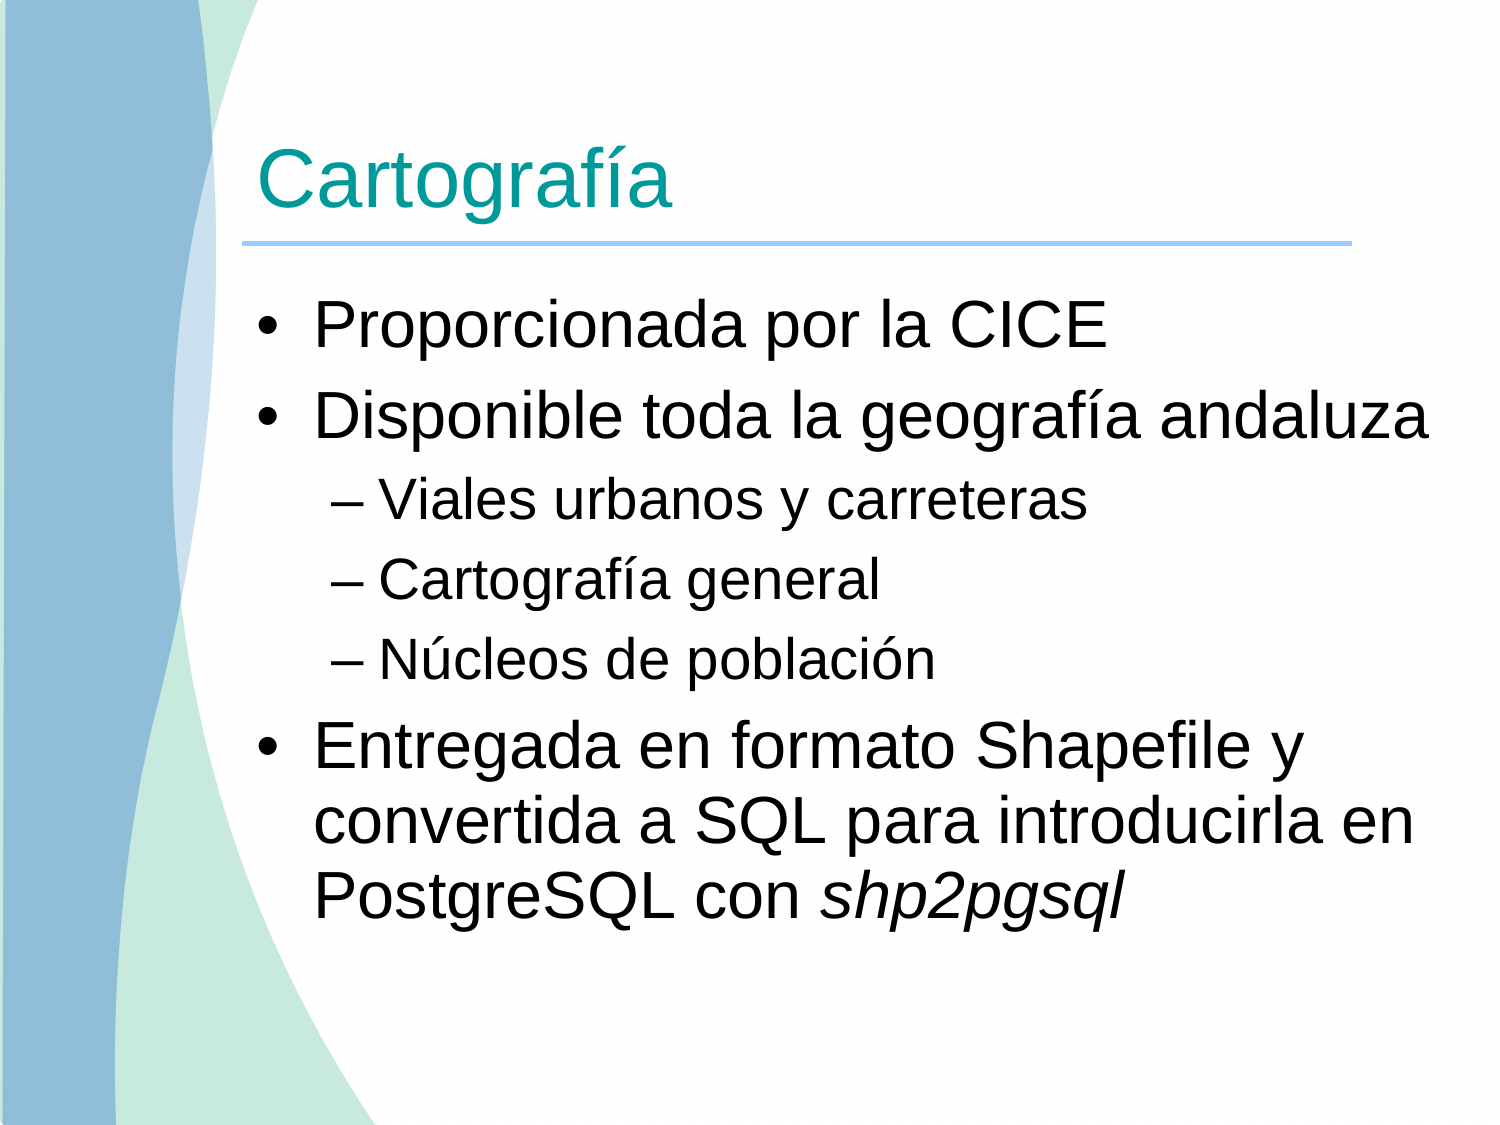

# Cartografía
Proporcionada por la CICE
Disponible toda la geografía andaluza
Viales urbanos y carreteras
Cartografía general
Núcleos de población
Entregada en formato Shapefile y convertida a SQL para introducirla en PostgreSQL con shp2pgsql